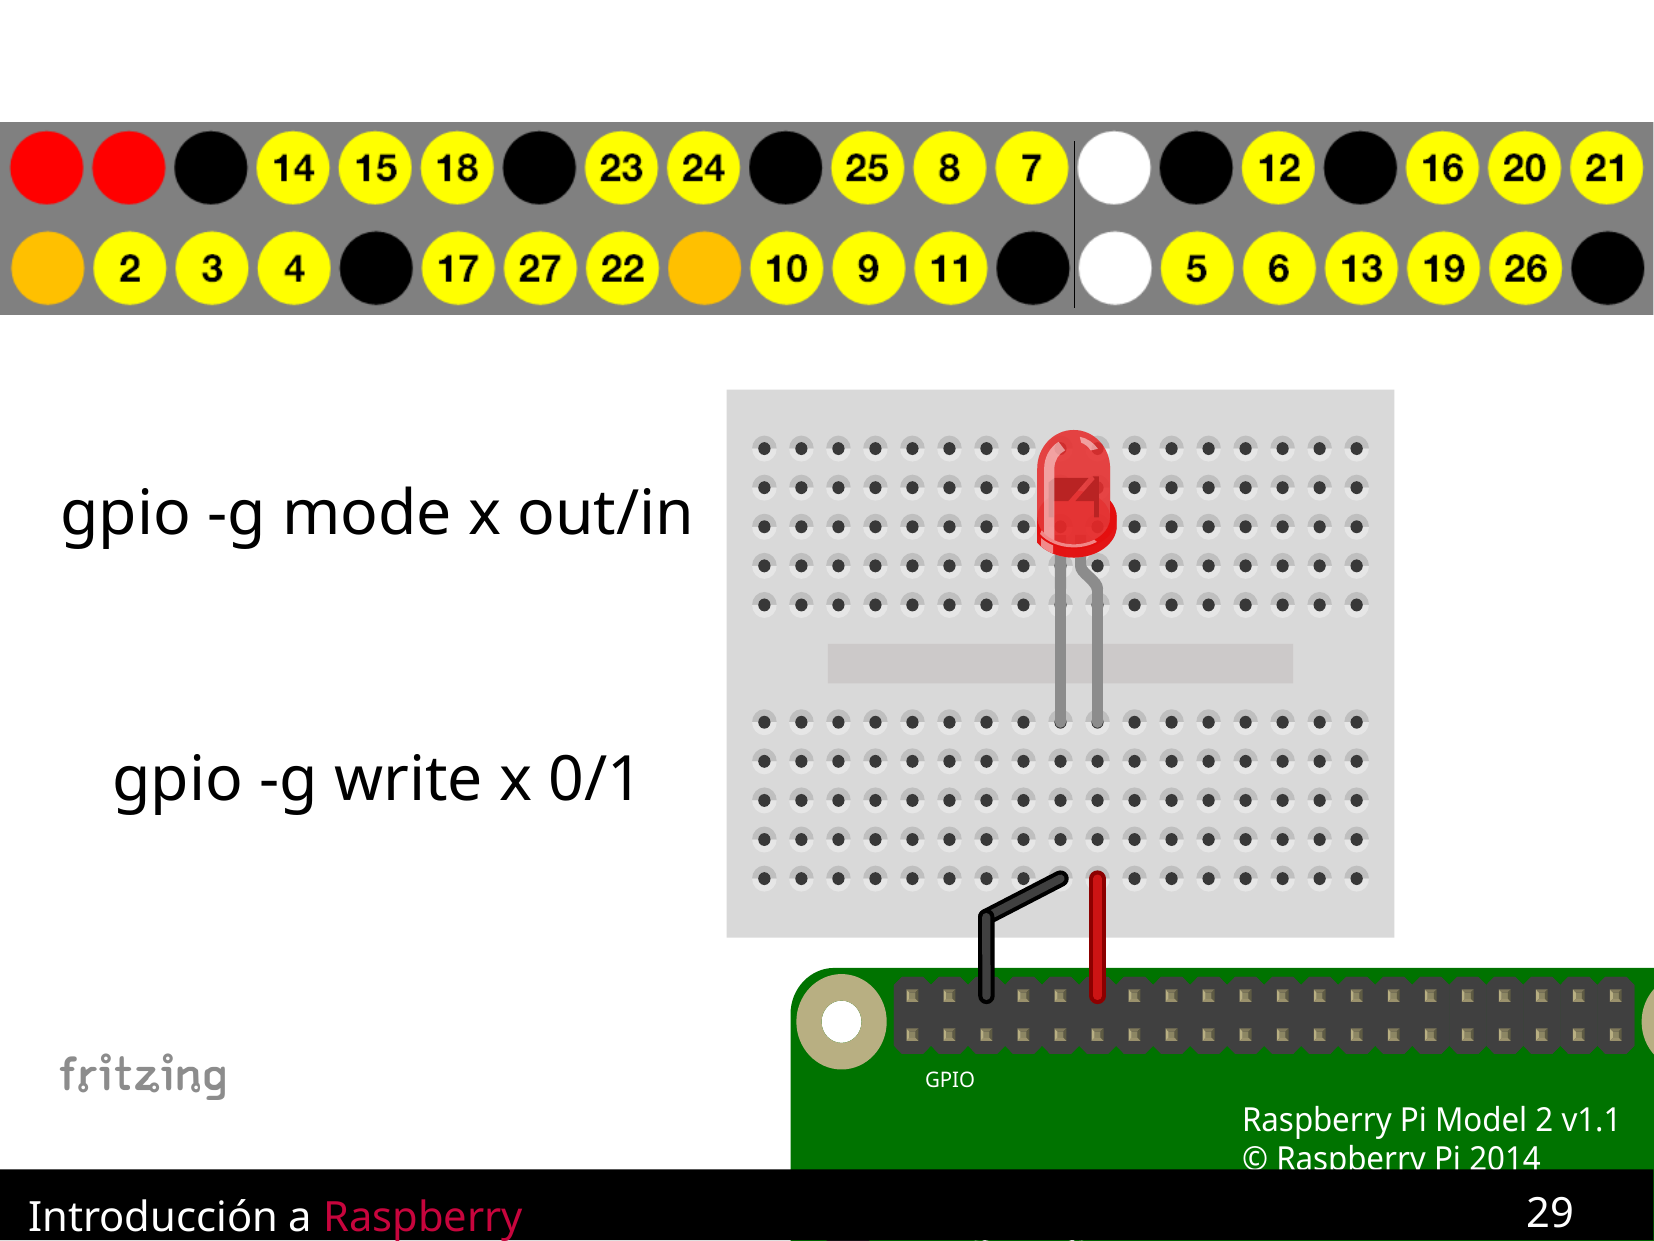

# gpio -g mode x out/in
gpio -g write x 0/1
Introducción a Raspberry Pi